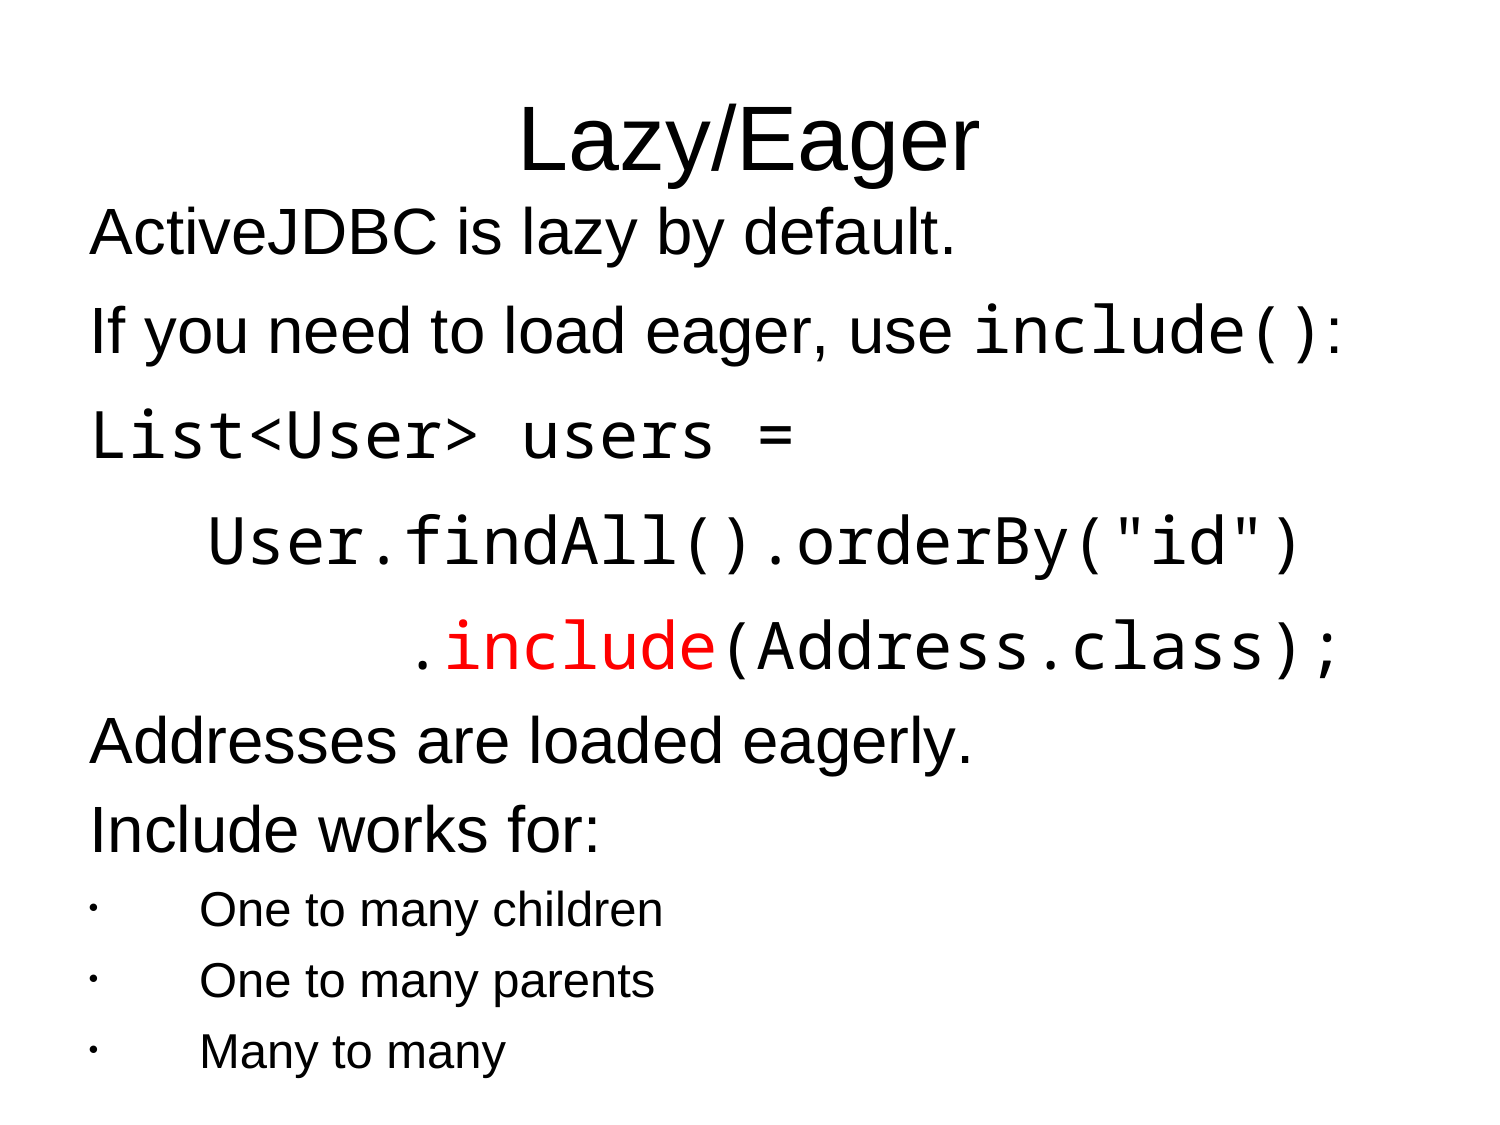

# Lazy/Eager
ActiveJDBC is lazy by default.
If you need to load eager, use include():
List<User> users =
 User.findAll().orderBy("id")
 .include(Address.class);
Addresses are loaded eagerly.
Include works for:
One to many children
One to many parents
Many to many